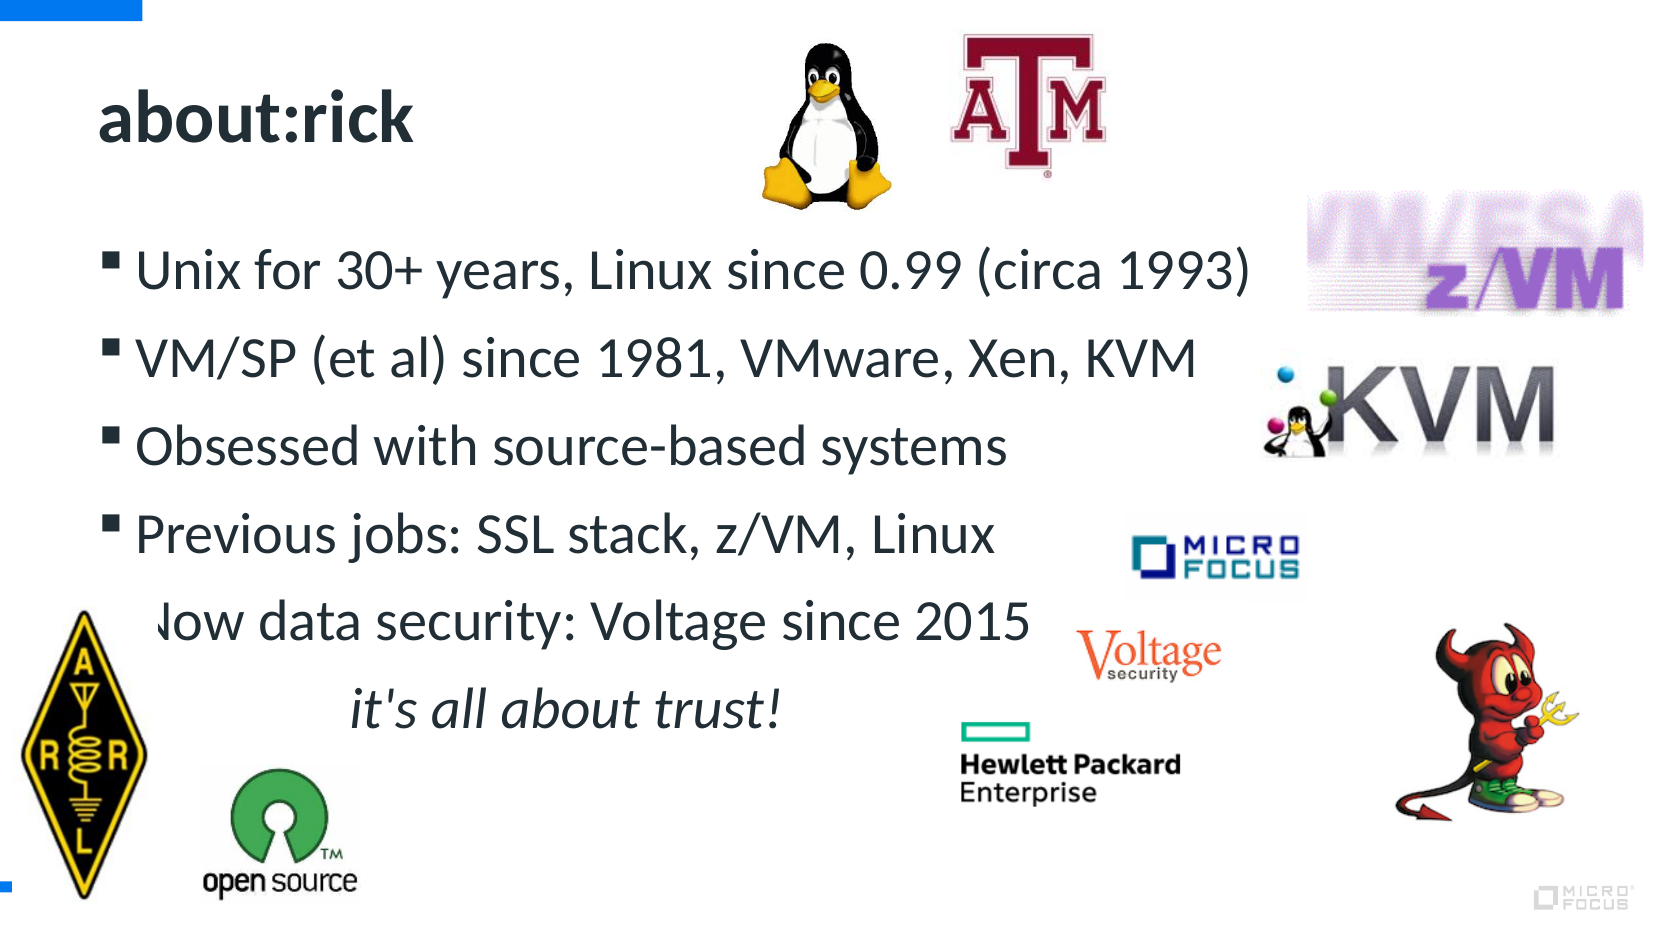

# about:rick
Unix for 30+ years, Linux since 0.99 (circa 1993)
VM/SP (et al) since 1981, VMware, Xen, KVM
Obsessed with source-based systems
Previous jobs: SSL stack, z/VM, Linux
Now data security: Voltage since 2015
 it's all about trust!